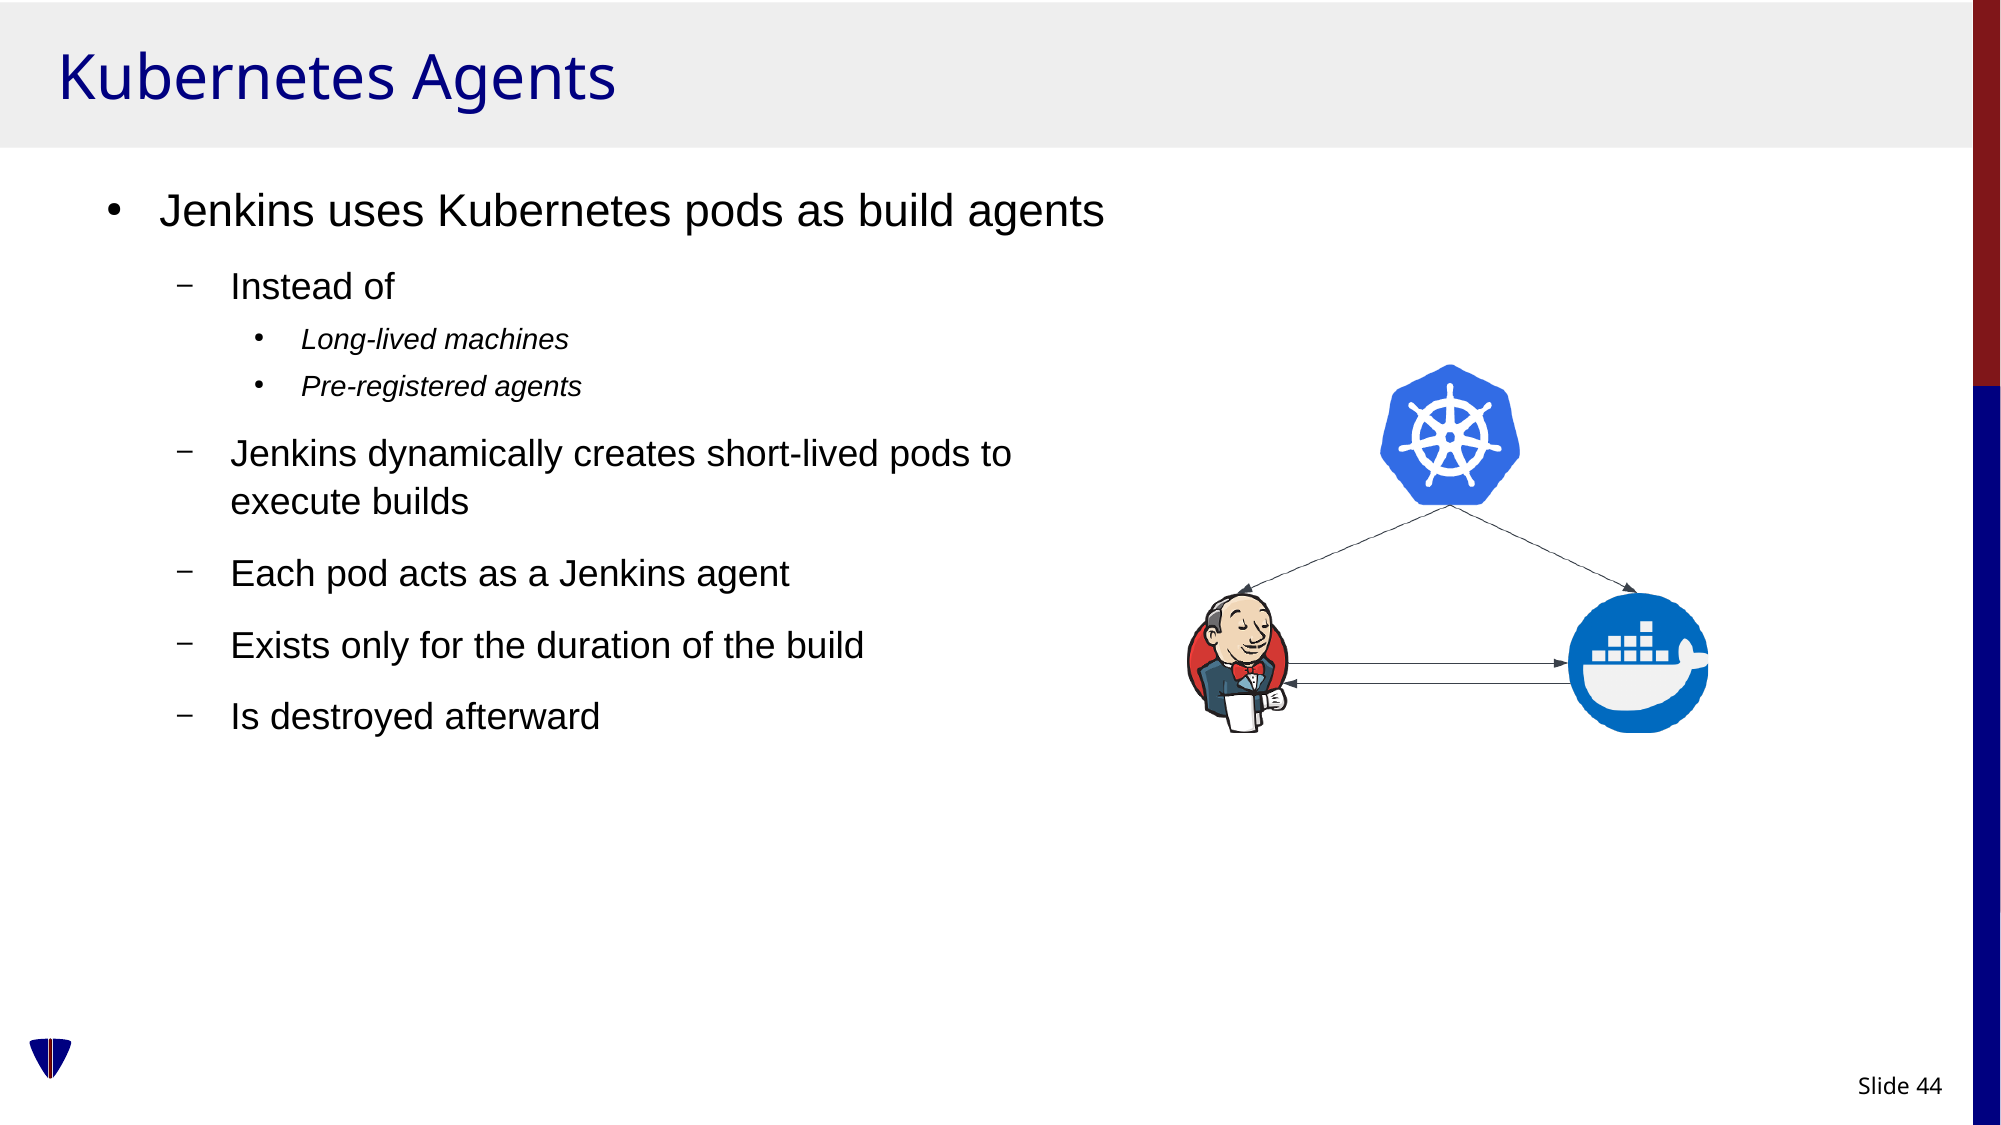

# Kubernetes Agents
Jenkins uses Kubernetes pods as build agents
Instead of
Long-lived machines
Pre-registered agents
Jenkins dynamically creates short-lived pods to execute builds
Each pod acts as a Jenkins agent
Exists only for the duration of the build
Is destroyed afterward